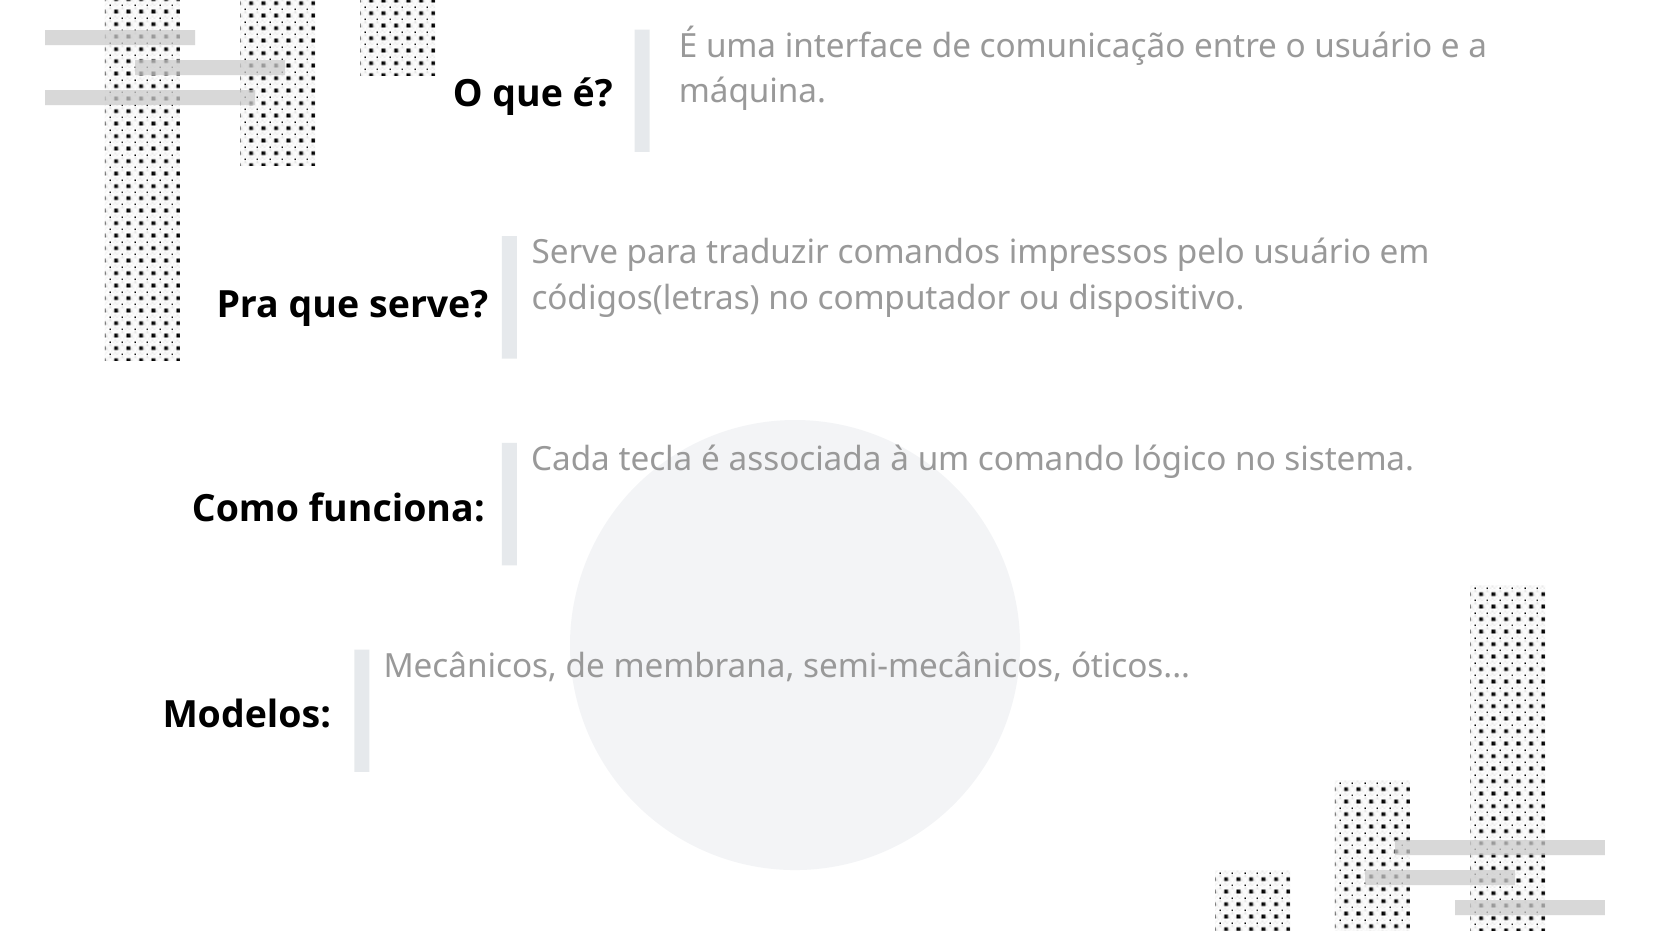

É uma interface de comunicação entre o usuário e a máquina.
O que é?
Serve para traduzir comandos impressos pelo usuário em códigos(letras) no computador ou dispositivo.
Pra que serve?
Cada tecla é associada à um comando lógico no sistema.
Como funciona:
Mecânicos, de membrana, semi-mecânicos, óticos...
Modelos: